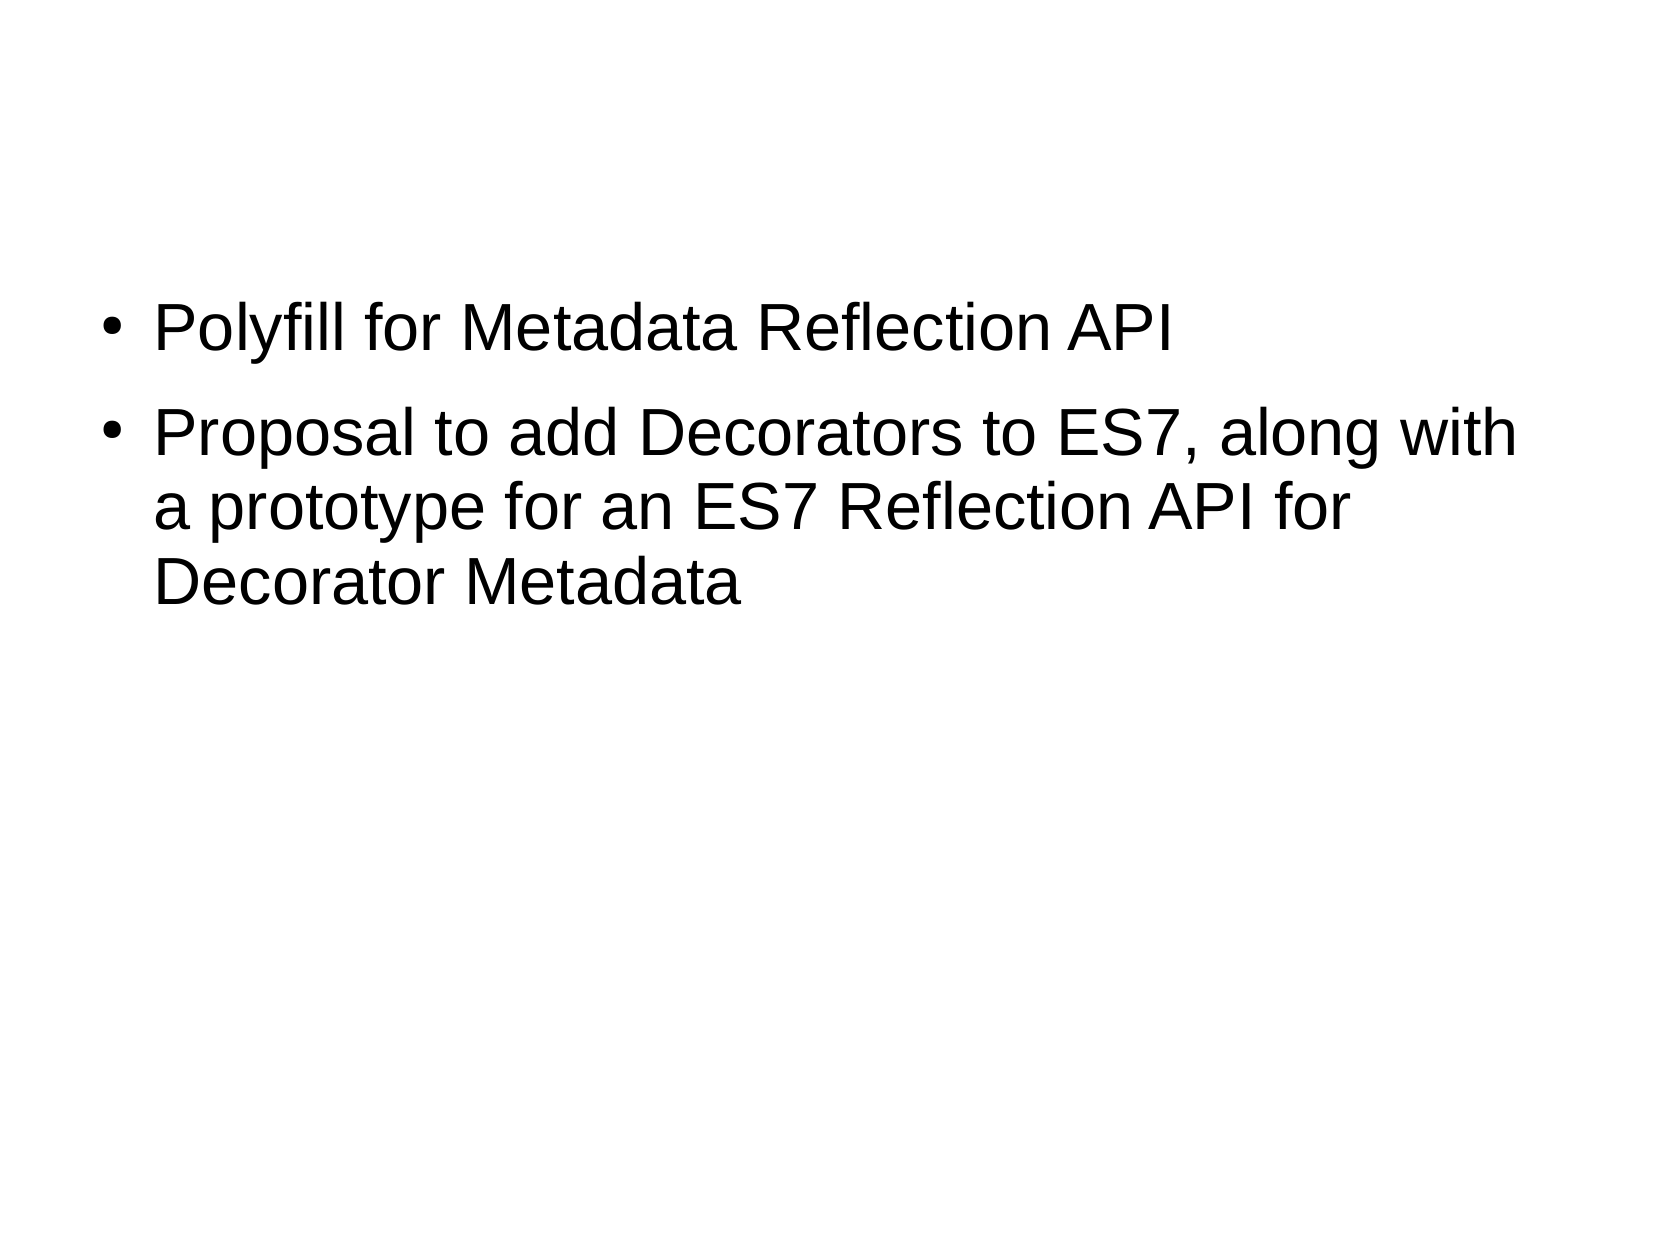

#
Polyfill for Metadata Reflection API
Proposal to add Decorators to ES7, along with a prototype for an ES7 Reflection API for Decorator Metadata